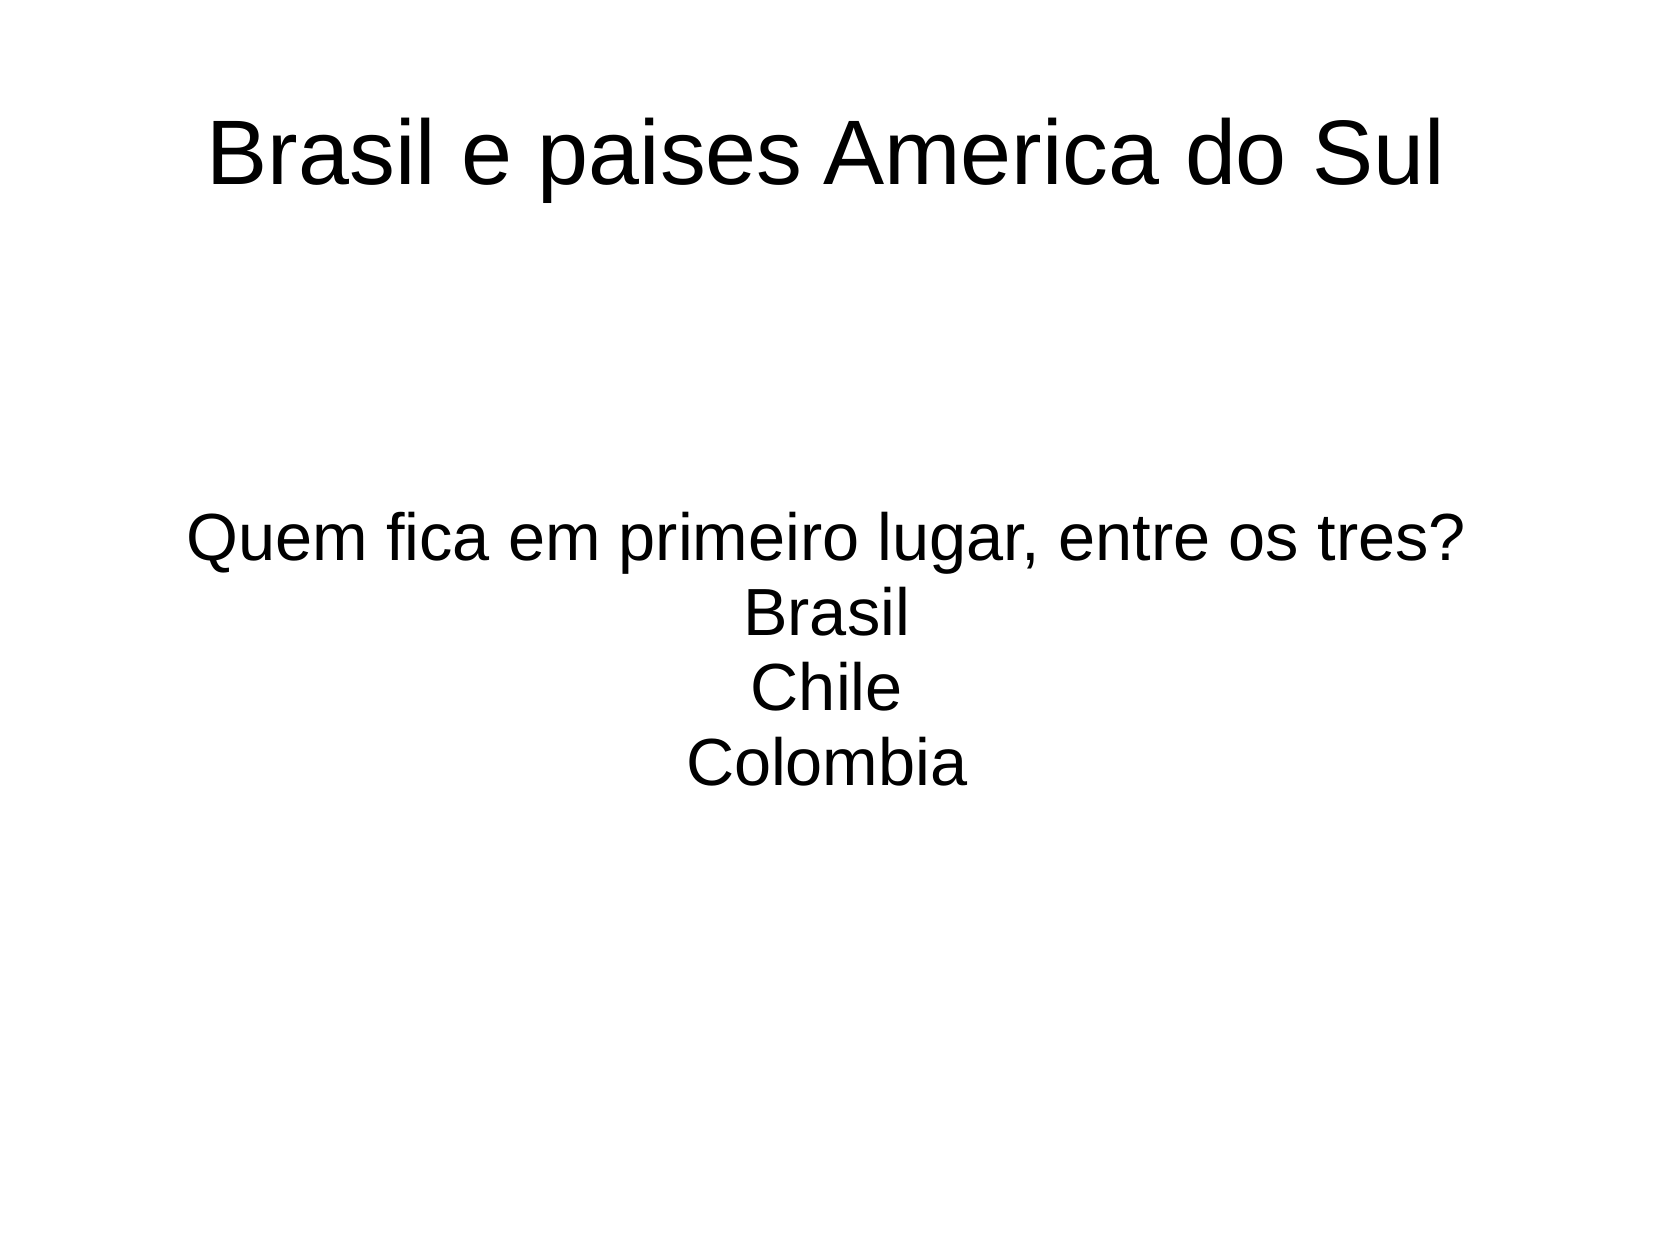

# Brasil e paises America do Sul
Quem fica em primeiro lugar, entre os tres?
Brasil
Chile
Colombia